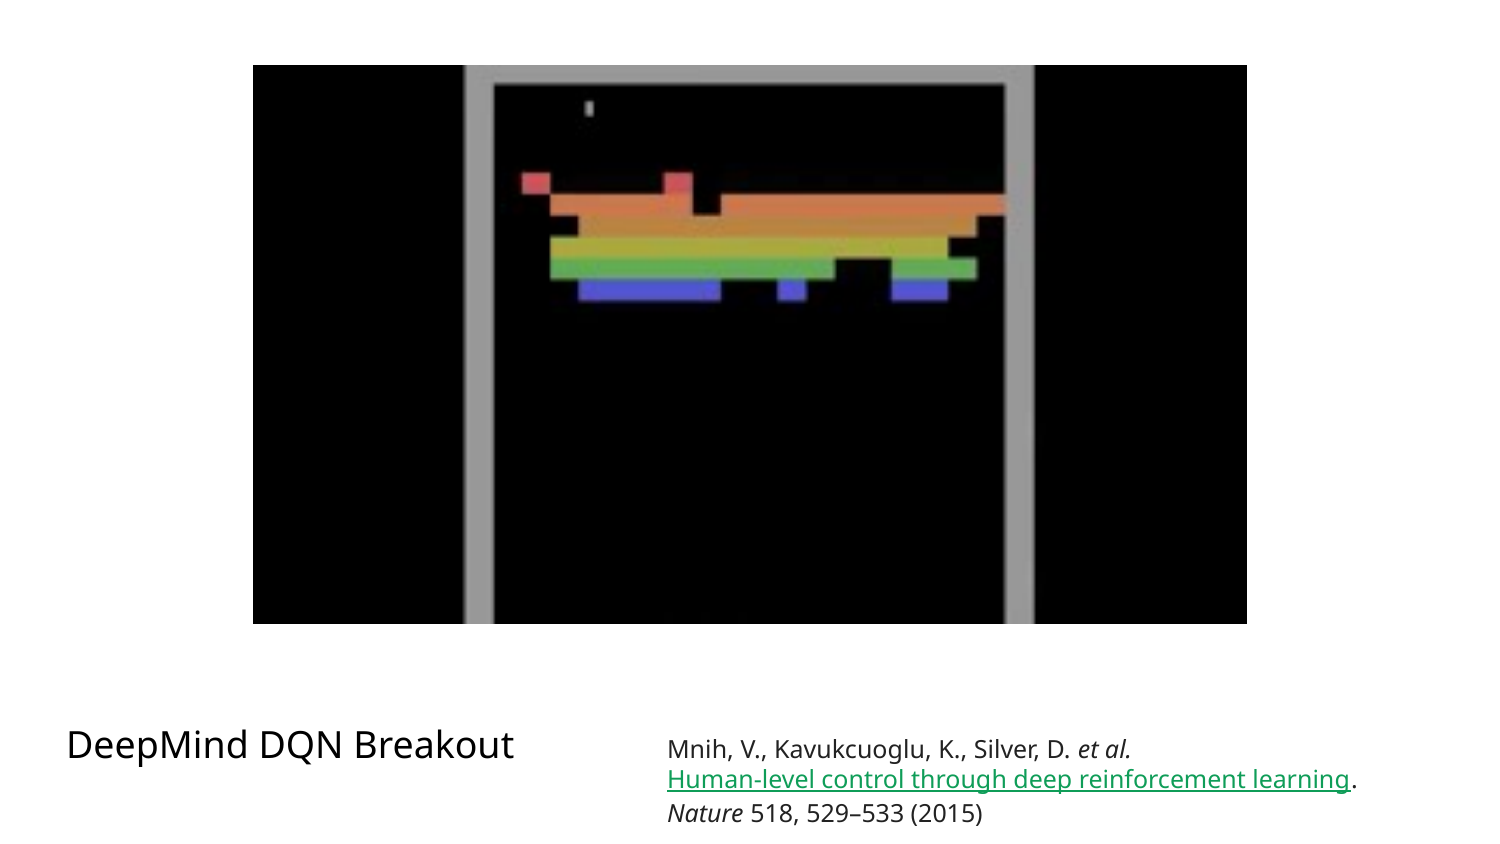

# DeepMind DQN Breakout
Mnih, V., Kavukcuoglu, K., Silver, D. et al. Human-level control through deep reinforcement learning. Nature 518, 529–533 (2015)